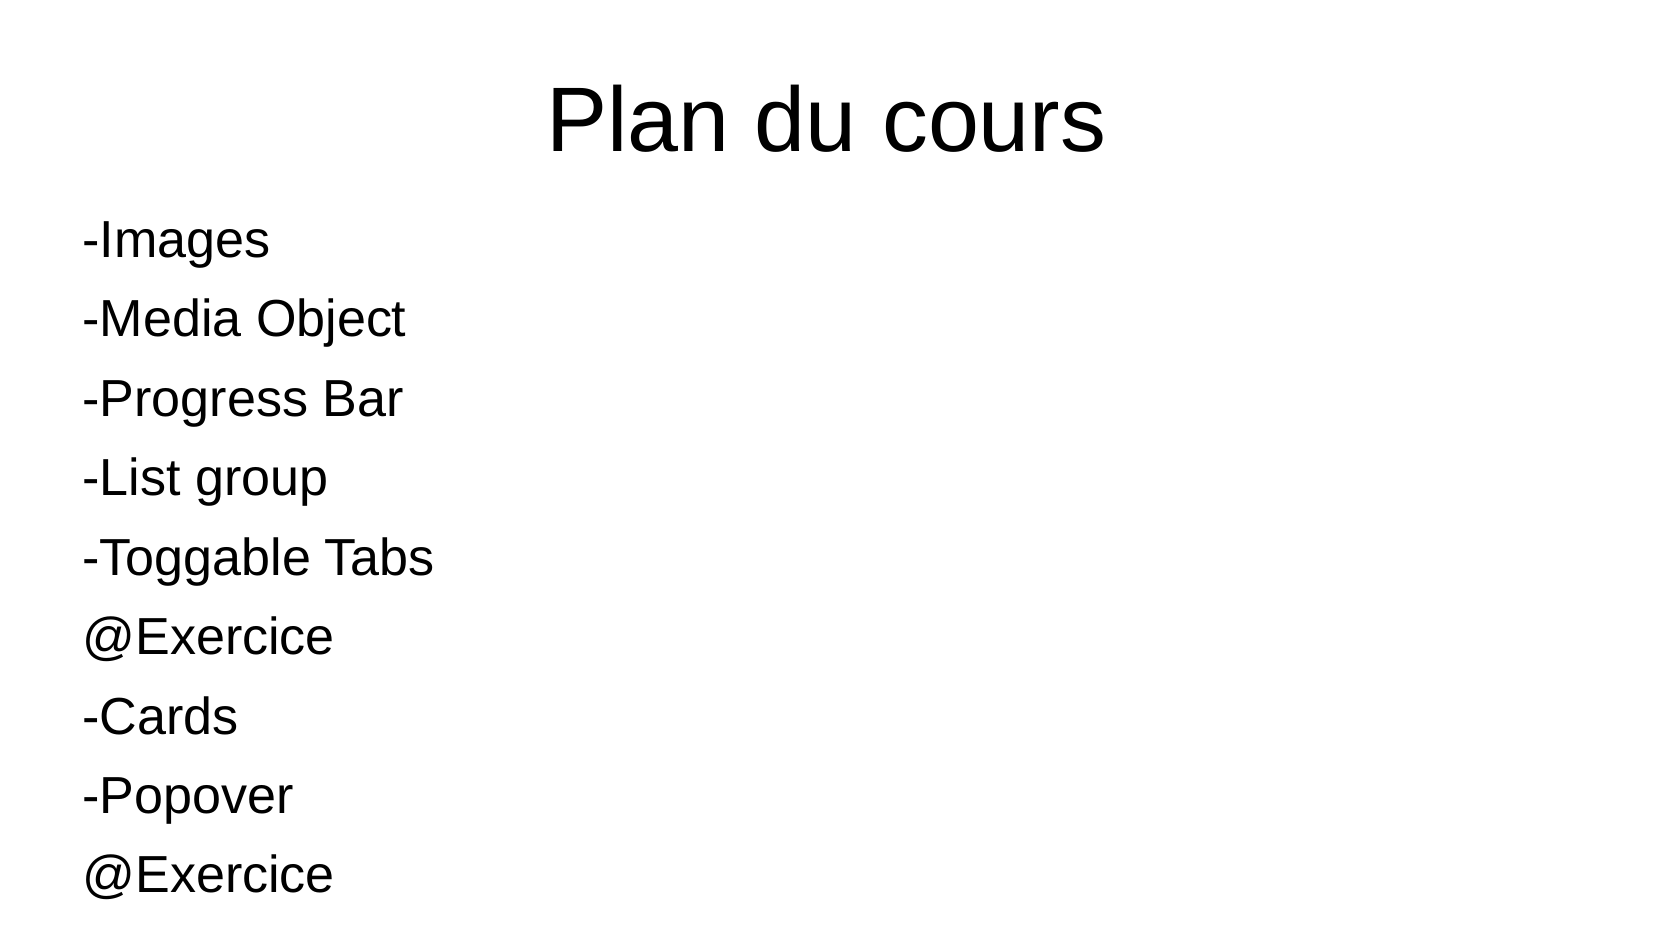

# Plan du cours
-Images
-Media Object
-Progress Bar
-List group
-Toggable Tabs
@Exercice
-Cards
-Popover
@Exercice